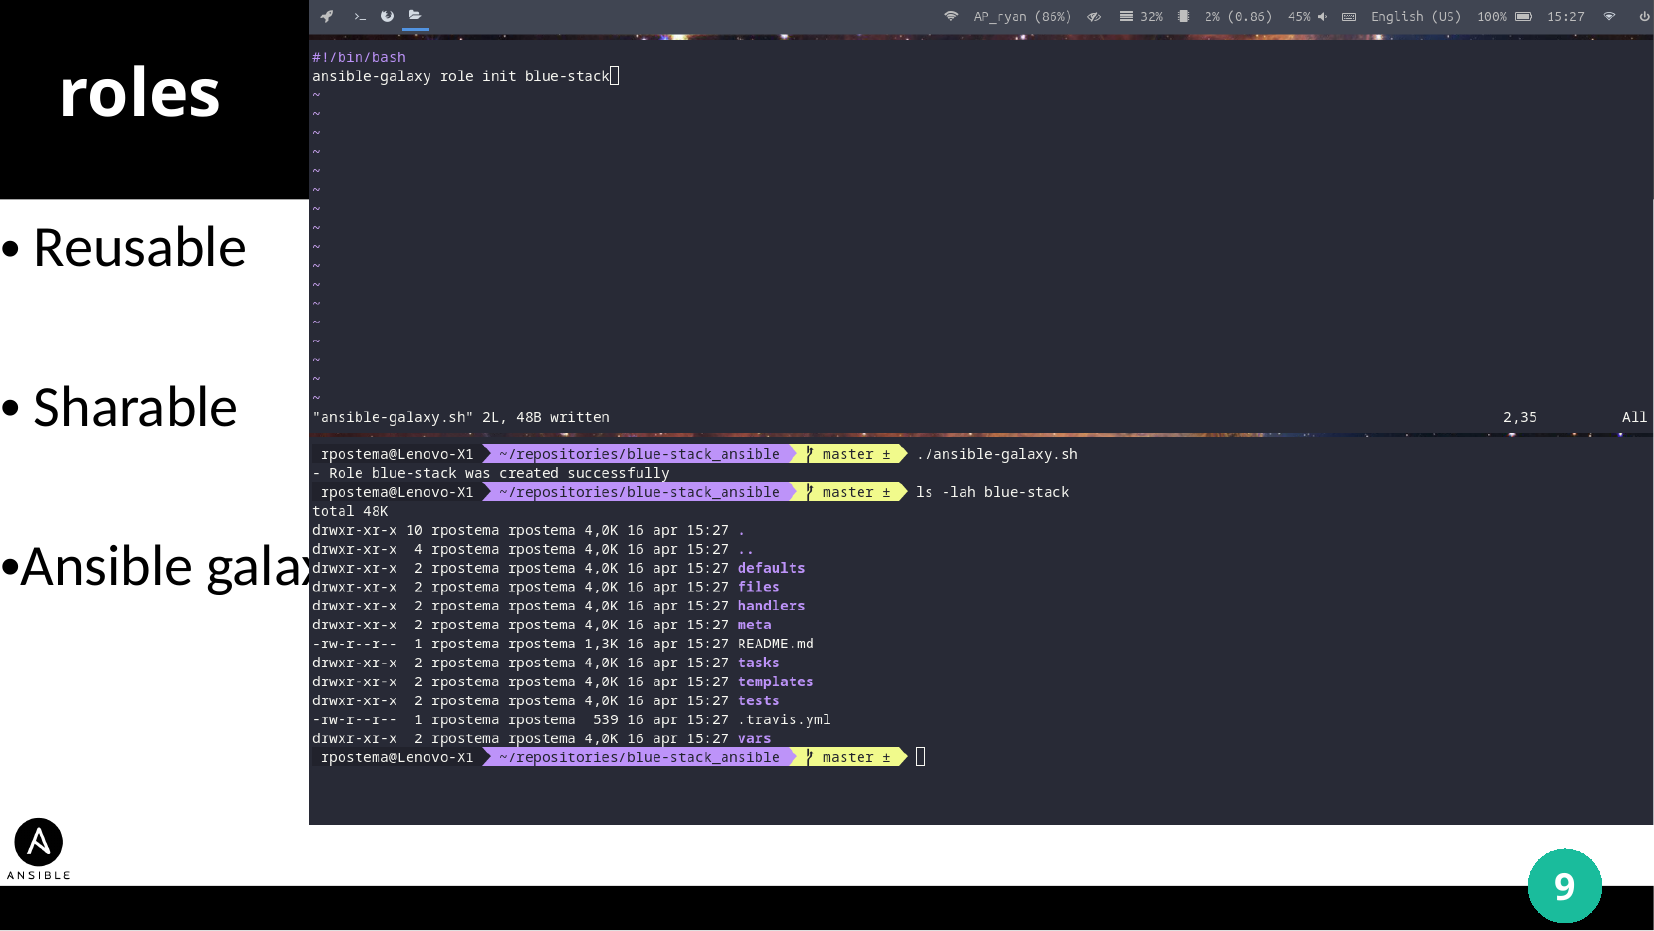

# roles
 Reusable
 Sharable
Ansible galaxy
9